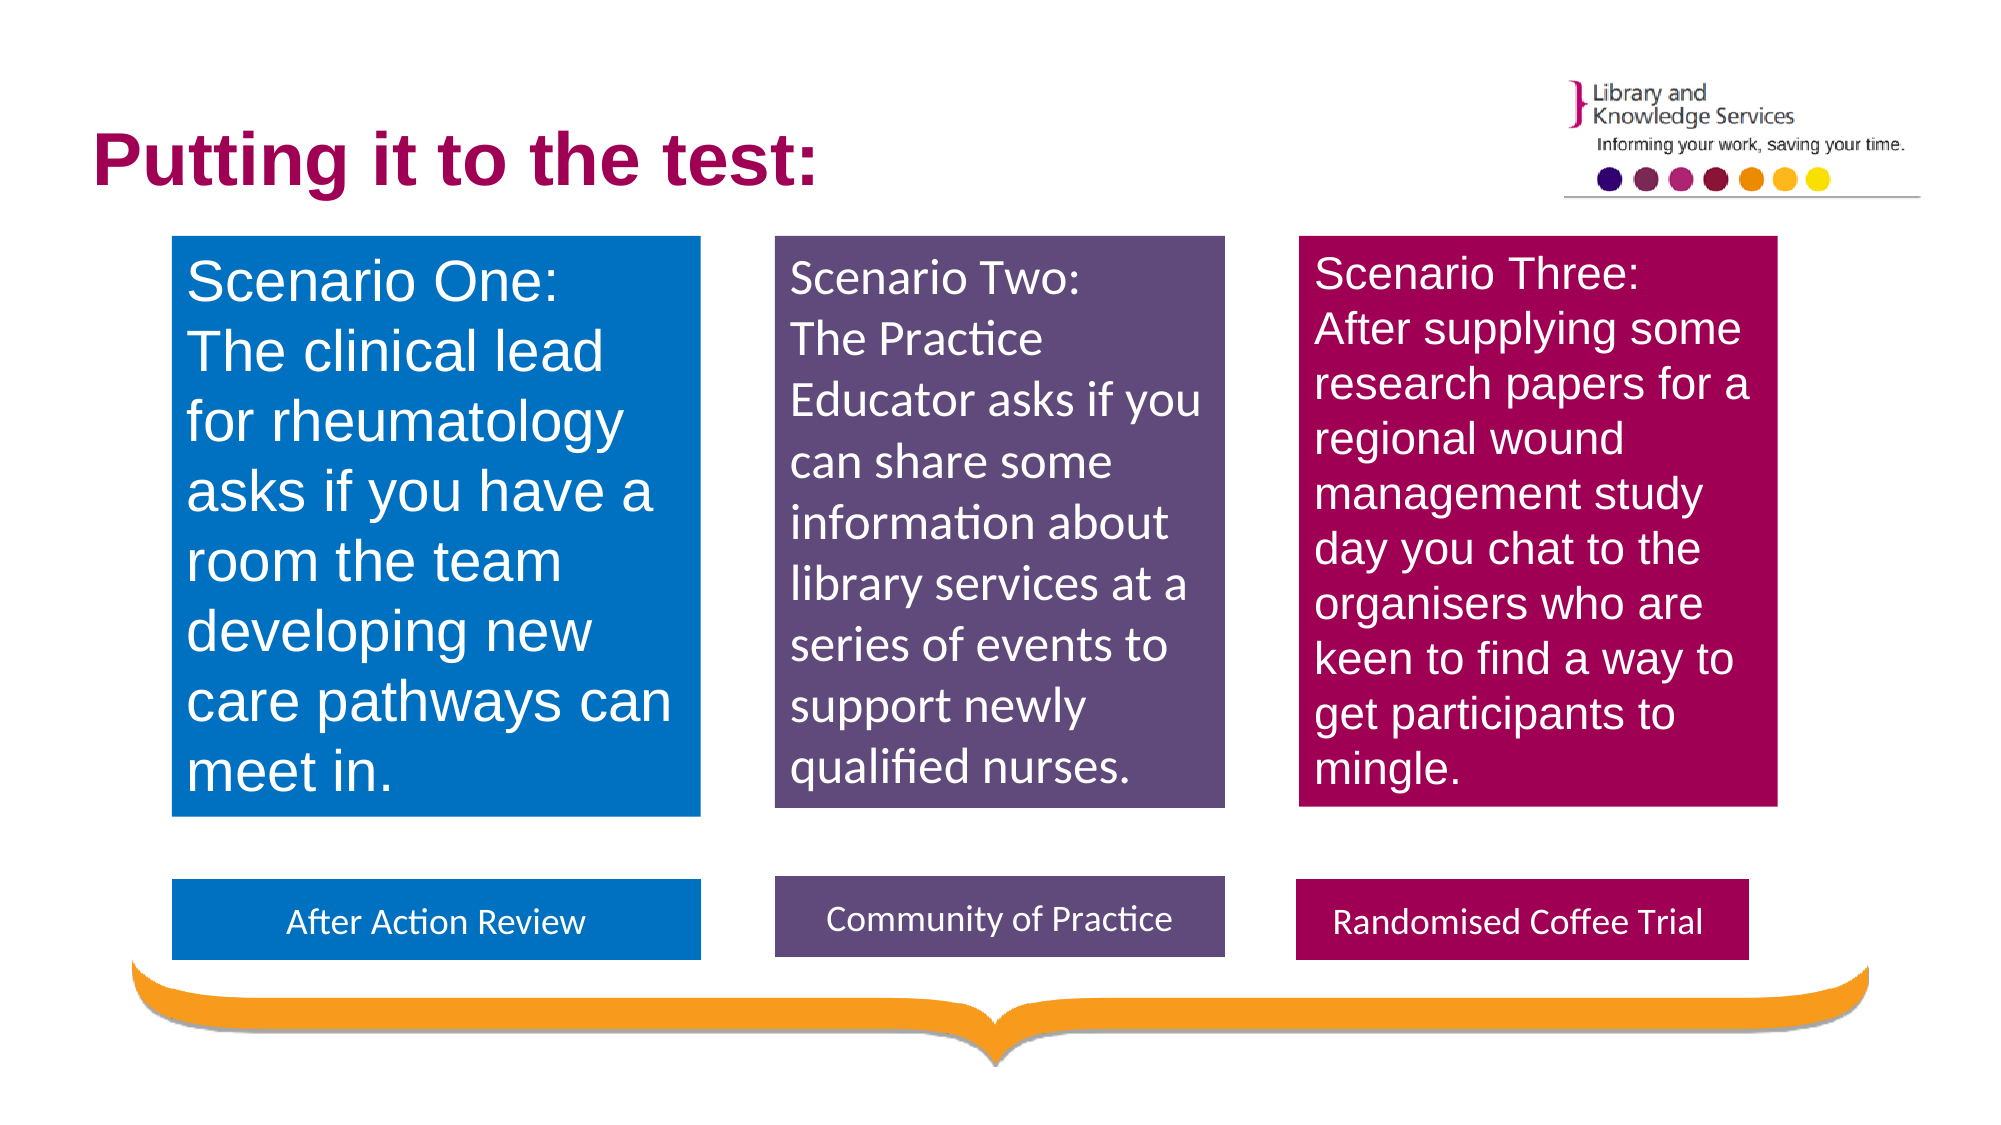

# Putting it to the test:
Scenario One:
The clinical lead for rheumatology asks if you have a room the team developing new care pathways can meet in.
Scenario Two:
The Practice Educator asks if you can share some information about library services at a series of events to support newly qualified nurses.
Scenario Three:
After supplying some research papers for a regional wound management study day you chat to the organisers who are keen to find a way to get participants to mingle.
Community of Practice
After Action Review
Randomised Coffee Trial